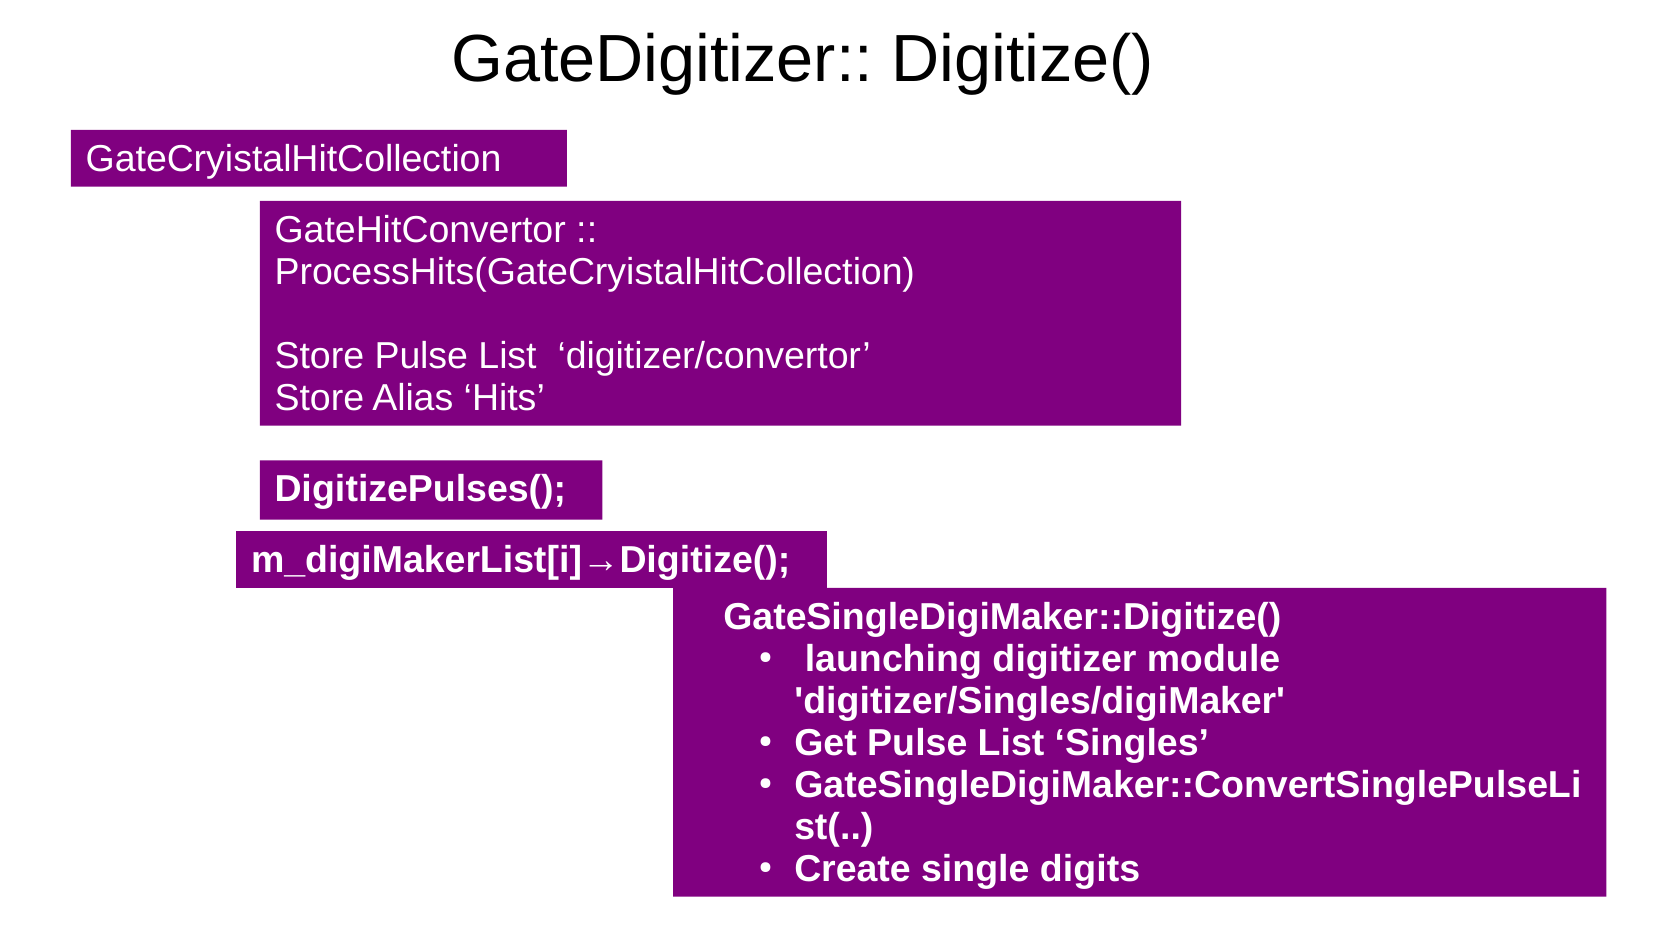

# GateDigitizer:: Digitize()
GateCryistalHitCollection
GateHitConvertor :: ProcessHits(GateCryistalHitCollection)
Store Pulse List ‘digitizer/convertor’
Store Alias ‘Hits’
DigitizePulses();
m_digiMakerList[i]→Digitize();
GateSingleDigiMaker::Digitize()
 launching digitizer module 'digitizer/Singles/digiMaker'
Get Pulse List ‘Singles’
GateSingleDigiMaker::ConvertSinglePulseList(..)
Create single digits